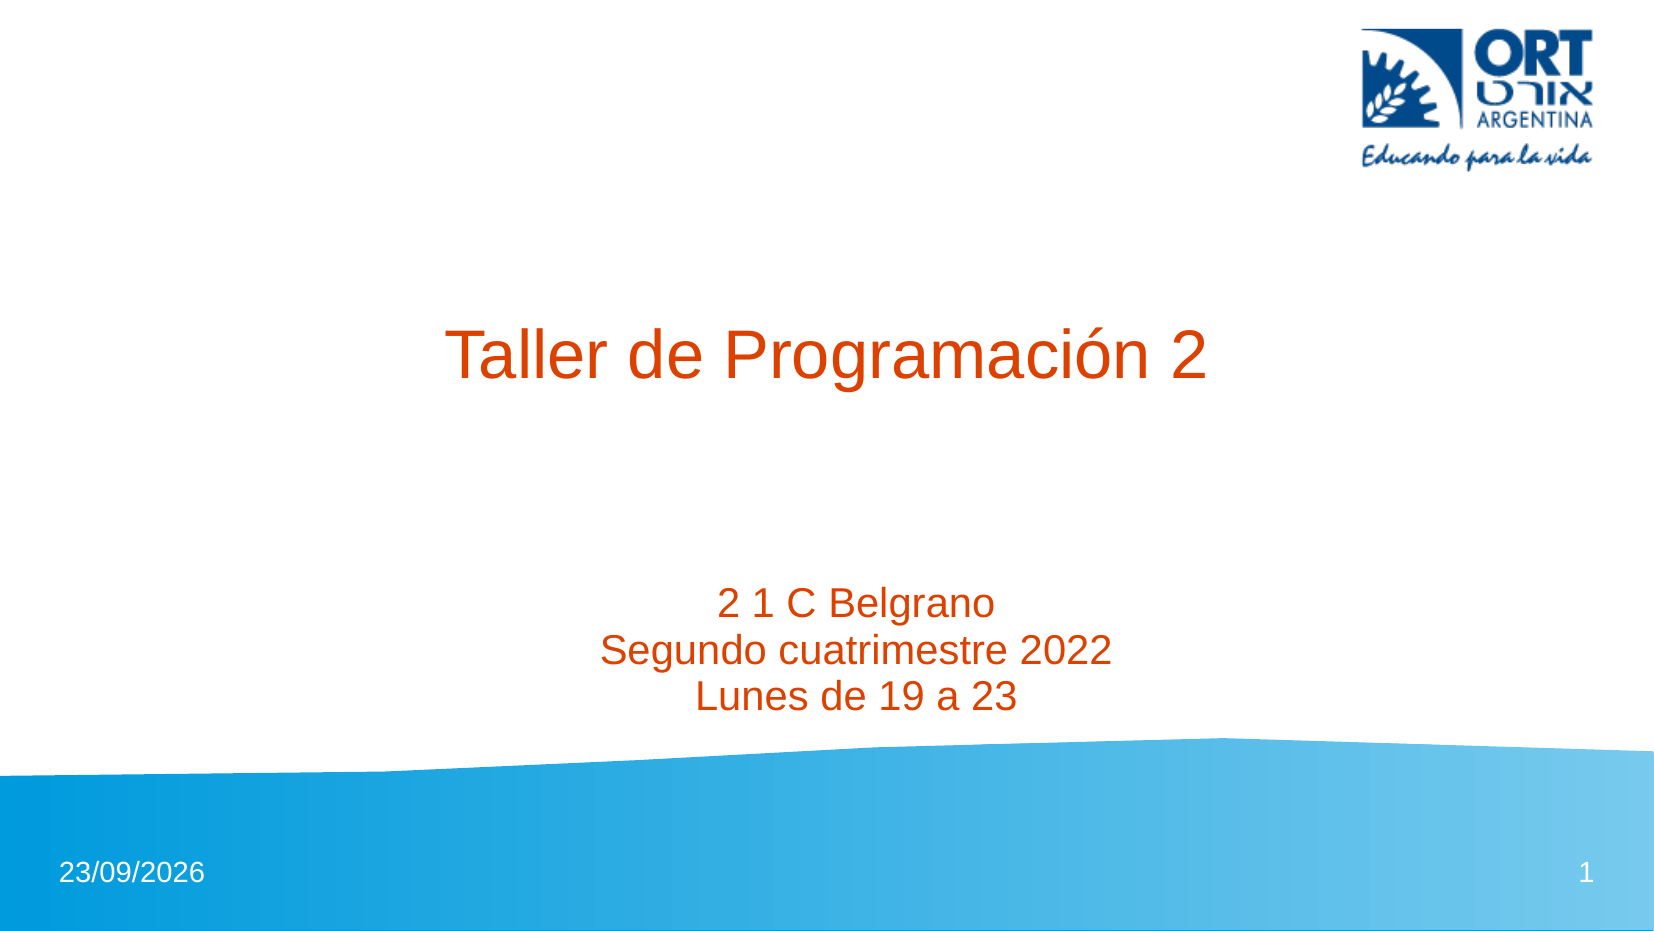

# Taller de Programación 2
2 1 C Belgrano
Segundo cuatrimestre 2022
Lunes de 19 a 23